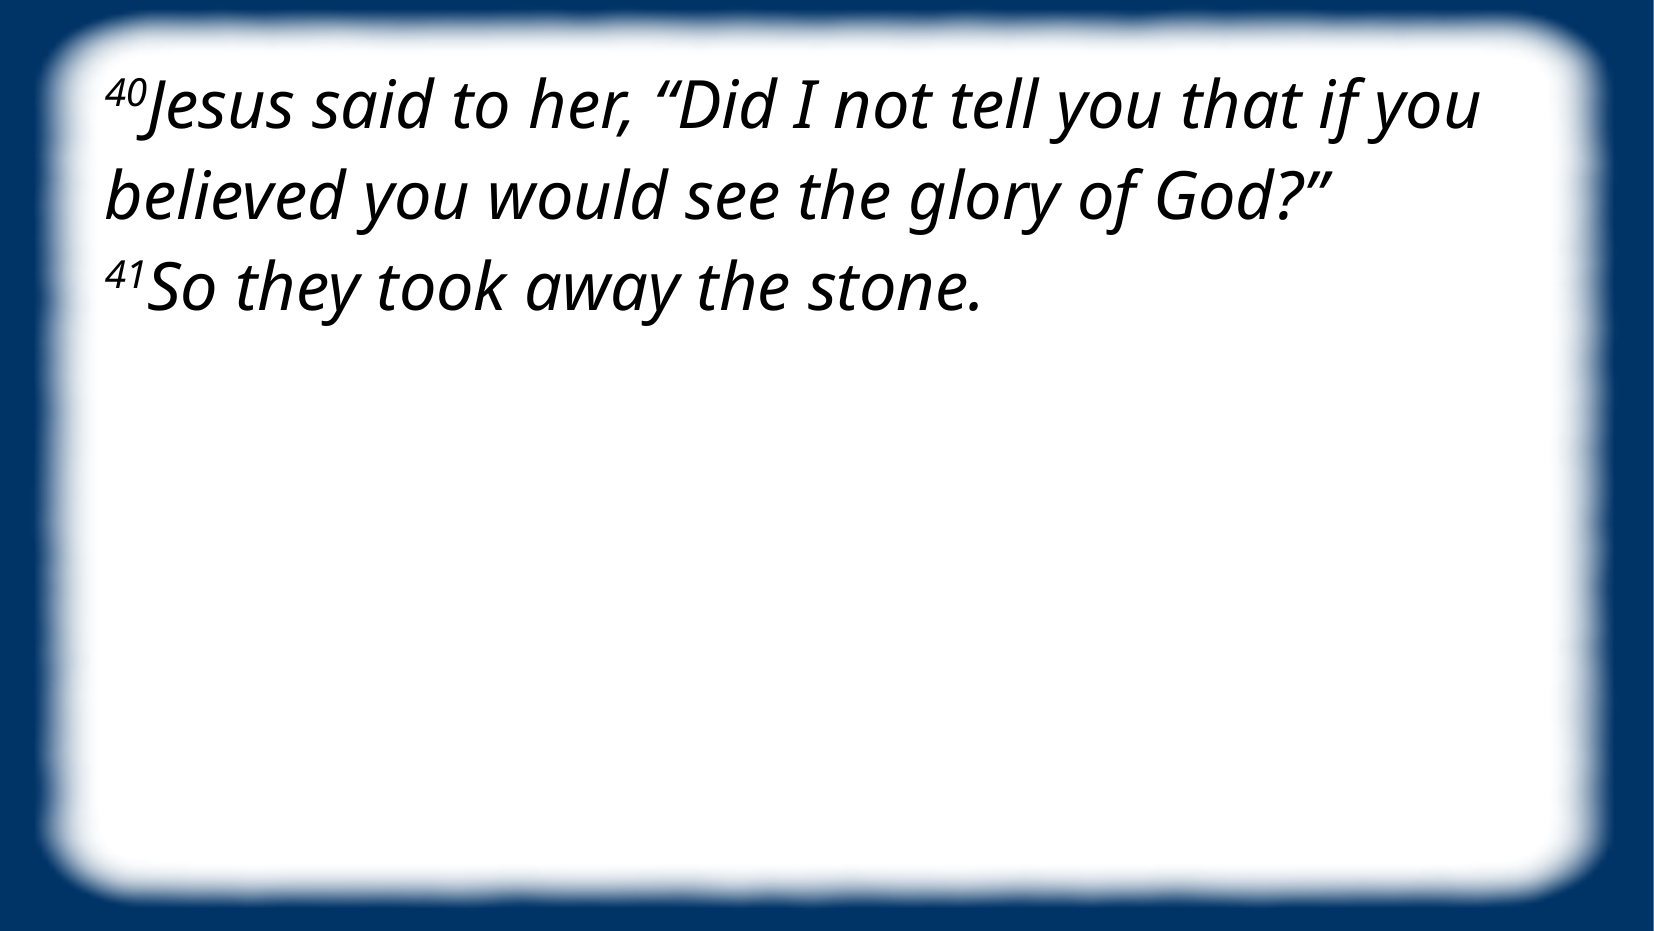

40Jesus said to her, “Did I not tell you that if you believed you would see the glory of God?”
41So they took away the stone.